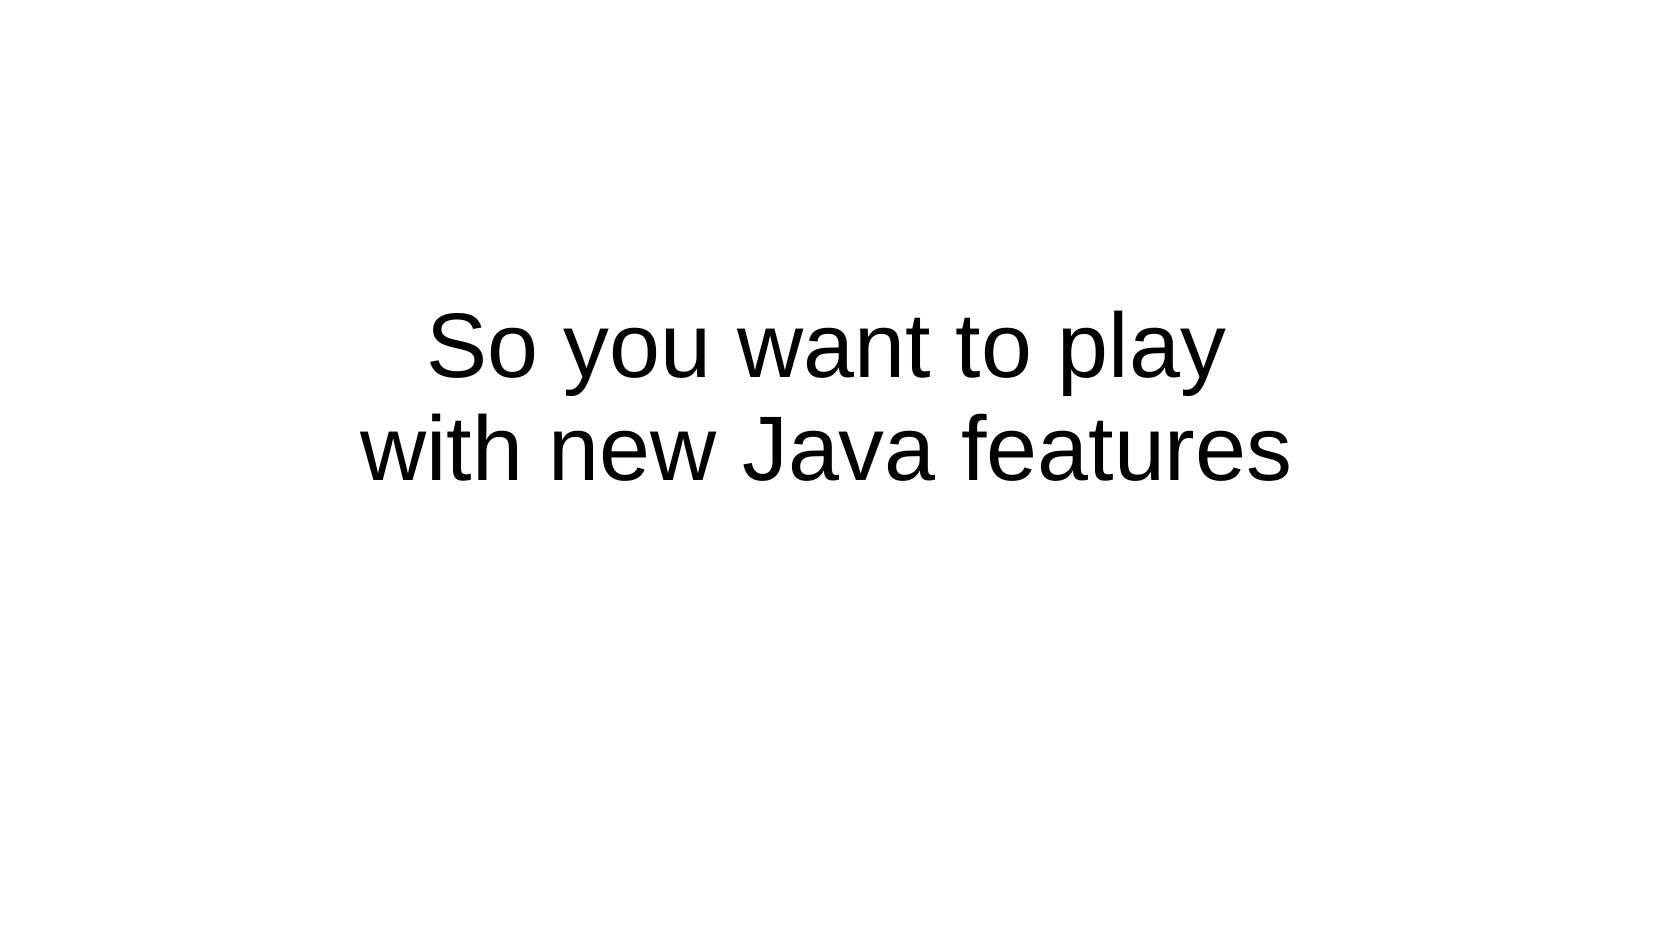

# So you want to play with new Java features